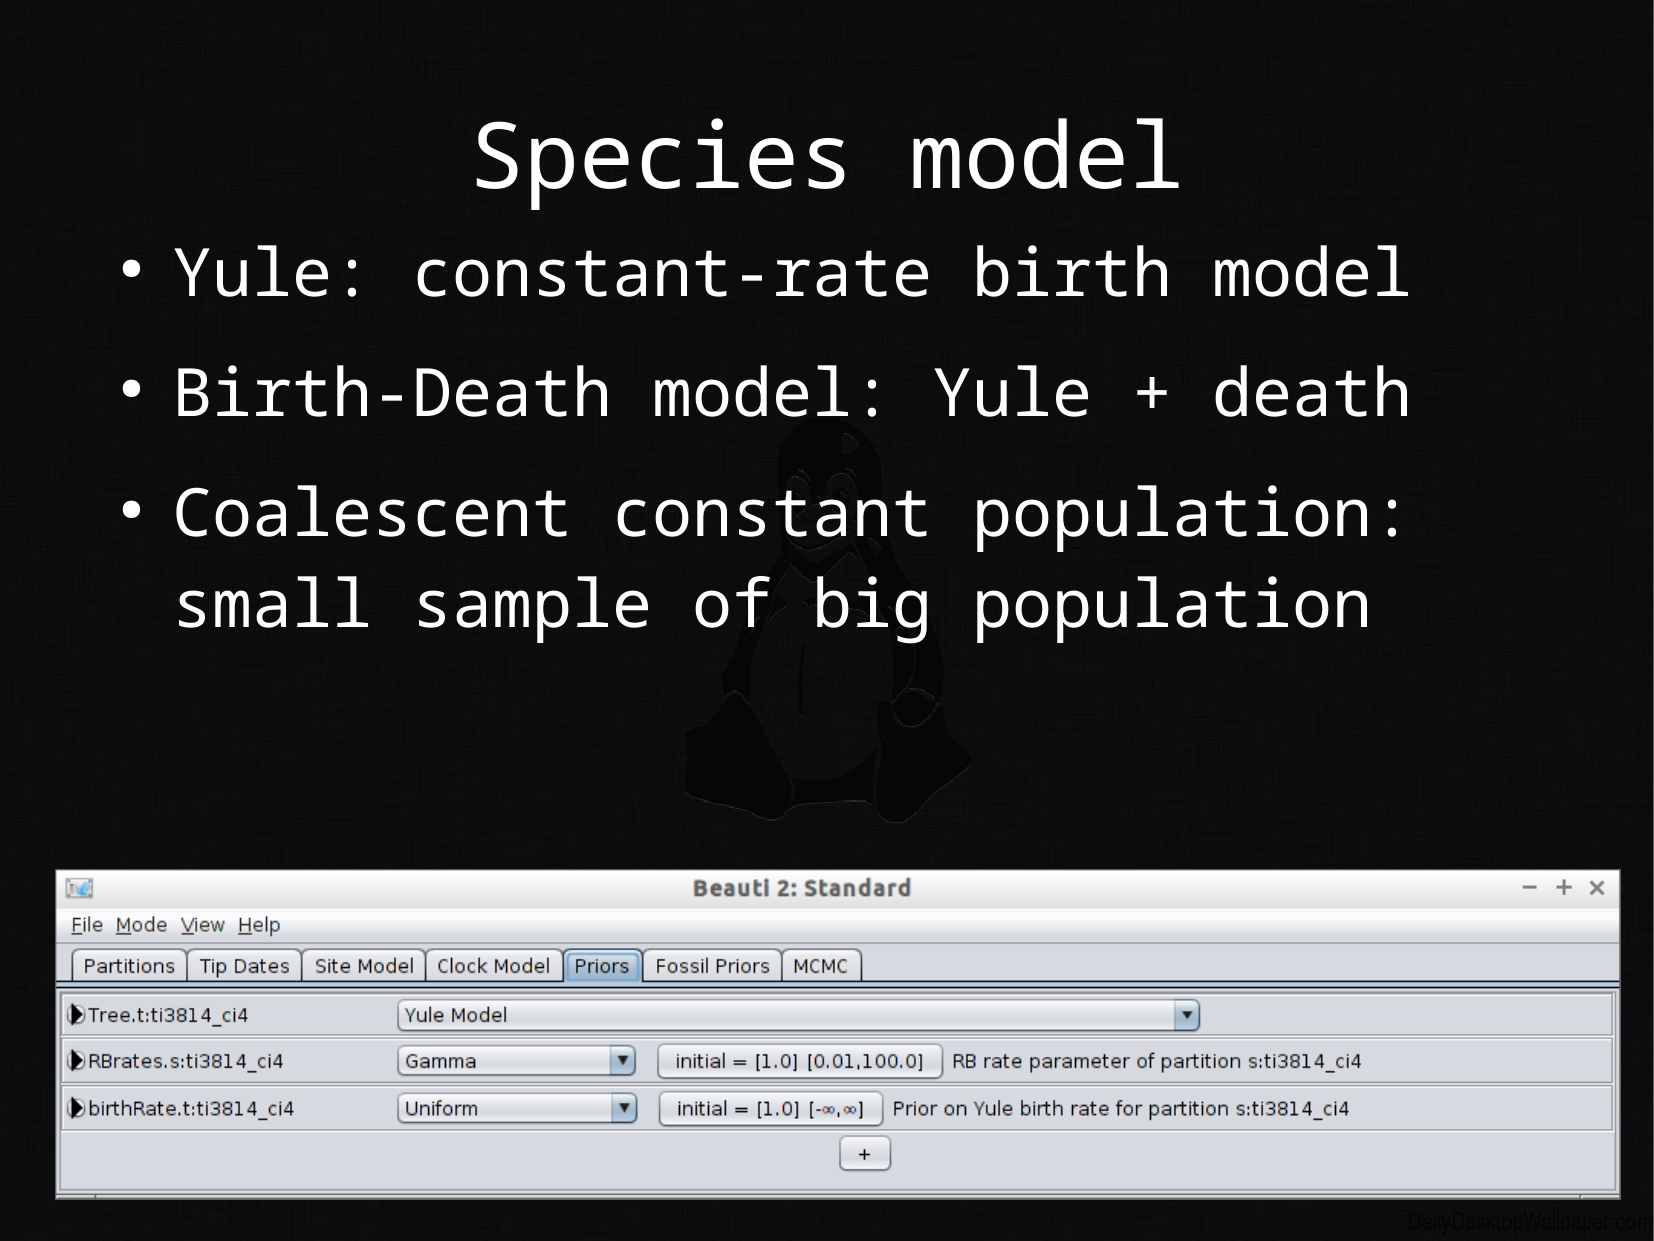

# Species model
Yule: constant-rate birth model
Birth-Death model: Yule + death
Coalescent constant population: small sample of big population